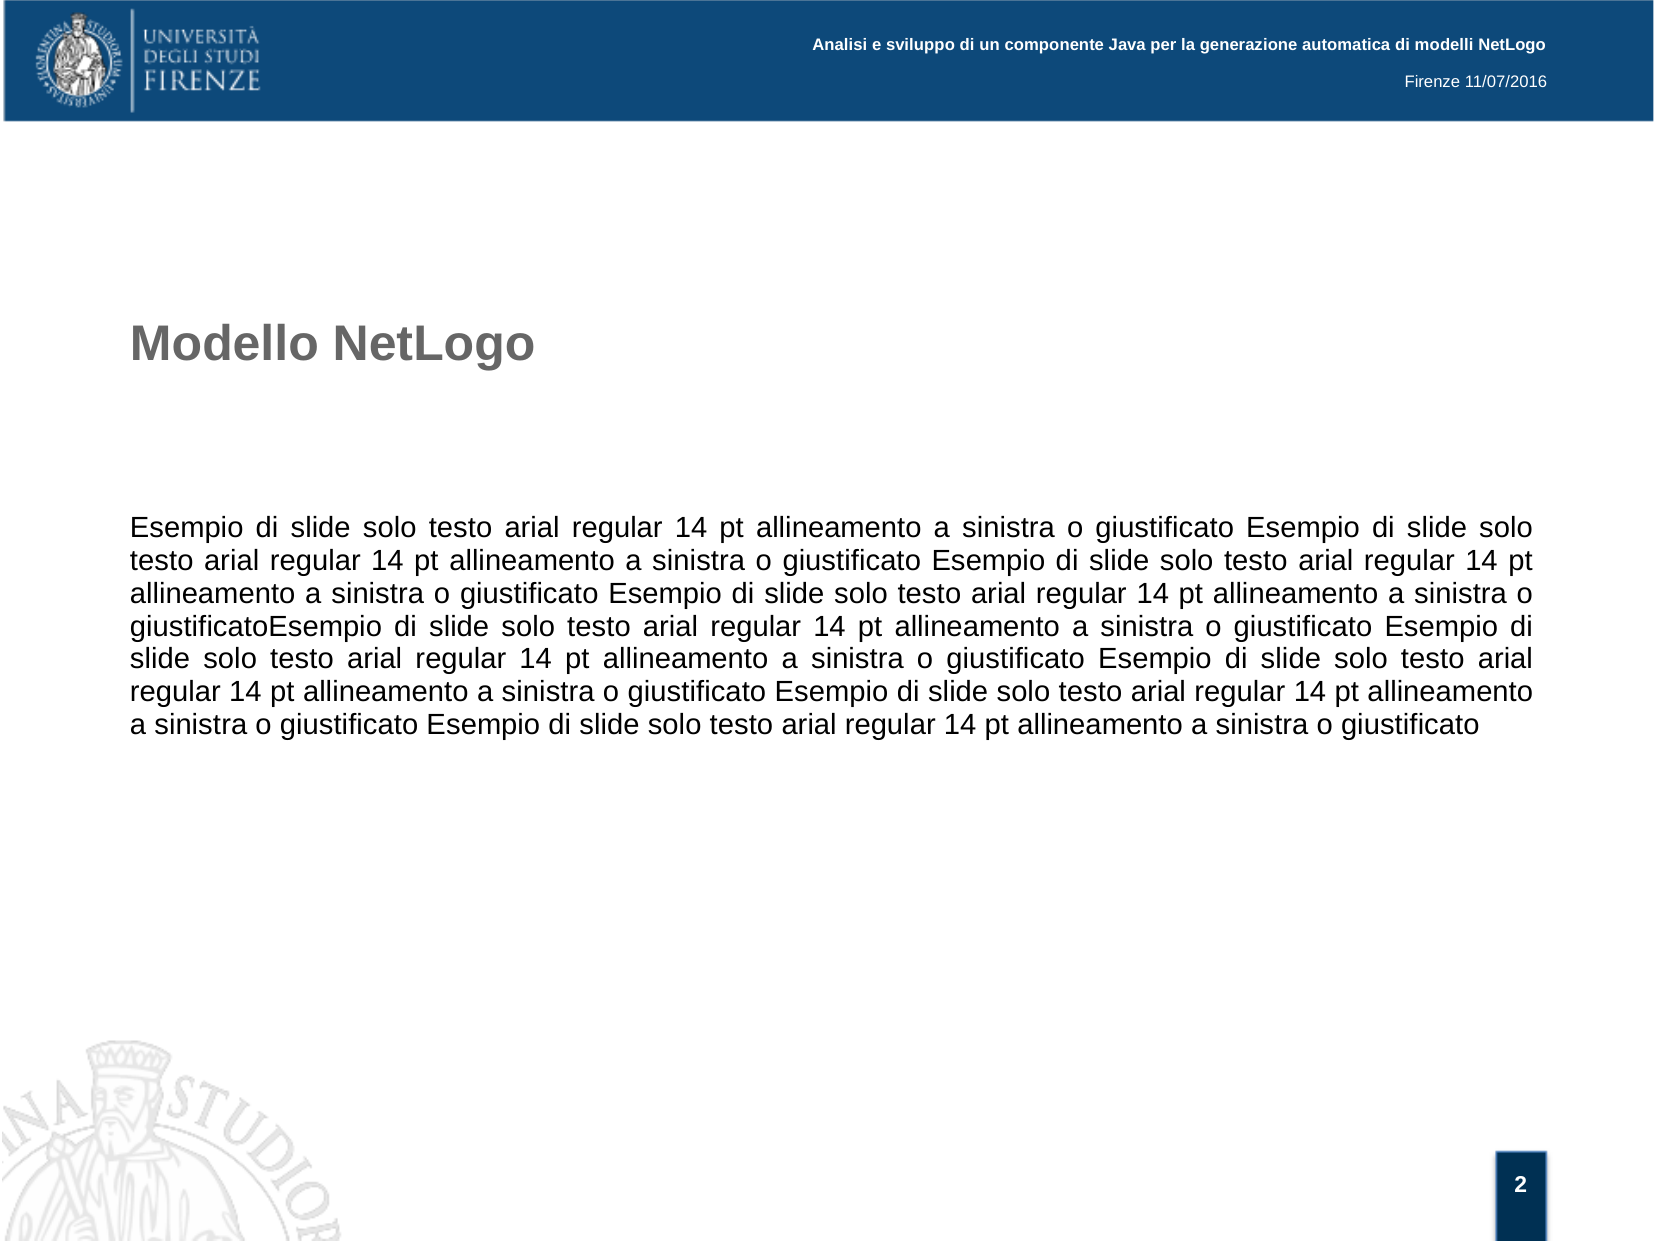

Analisi e sviluppo di un componente Java per la generazione automatica di modelli NetLogo
Firenze 11/07/2016
Modello NetLogo
Esempio di slide solo testo arial regular 14 pt allineamento a sinistra o giustificato Esempio di slide solo testo arial regular 14 pt allineamento a sinistra o giustificato Esempio di slide solo testo arial regular 14 pt allineamento a sinistra o giustificato Esempio di slide solo testo arial regular 14 pt allineamento a sinistra o giustificatoEsempio di slide solo testo arial regular 14 pt allineamento a sinistra o giustificato Esempio di slide solo testo arial regular 14 pt allineamento a sinistra o giustificato Esempio di slide solo testo arial regular 14 pt allineamento a sinistra o giustificato Esempio di slide solo testo arial regular 14 pt allineamento a sinistra o giustificato Esempio di slide solo testo arial regular 14 pt allineamento a sinistra o giustificato
2